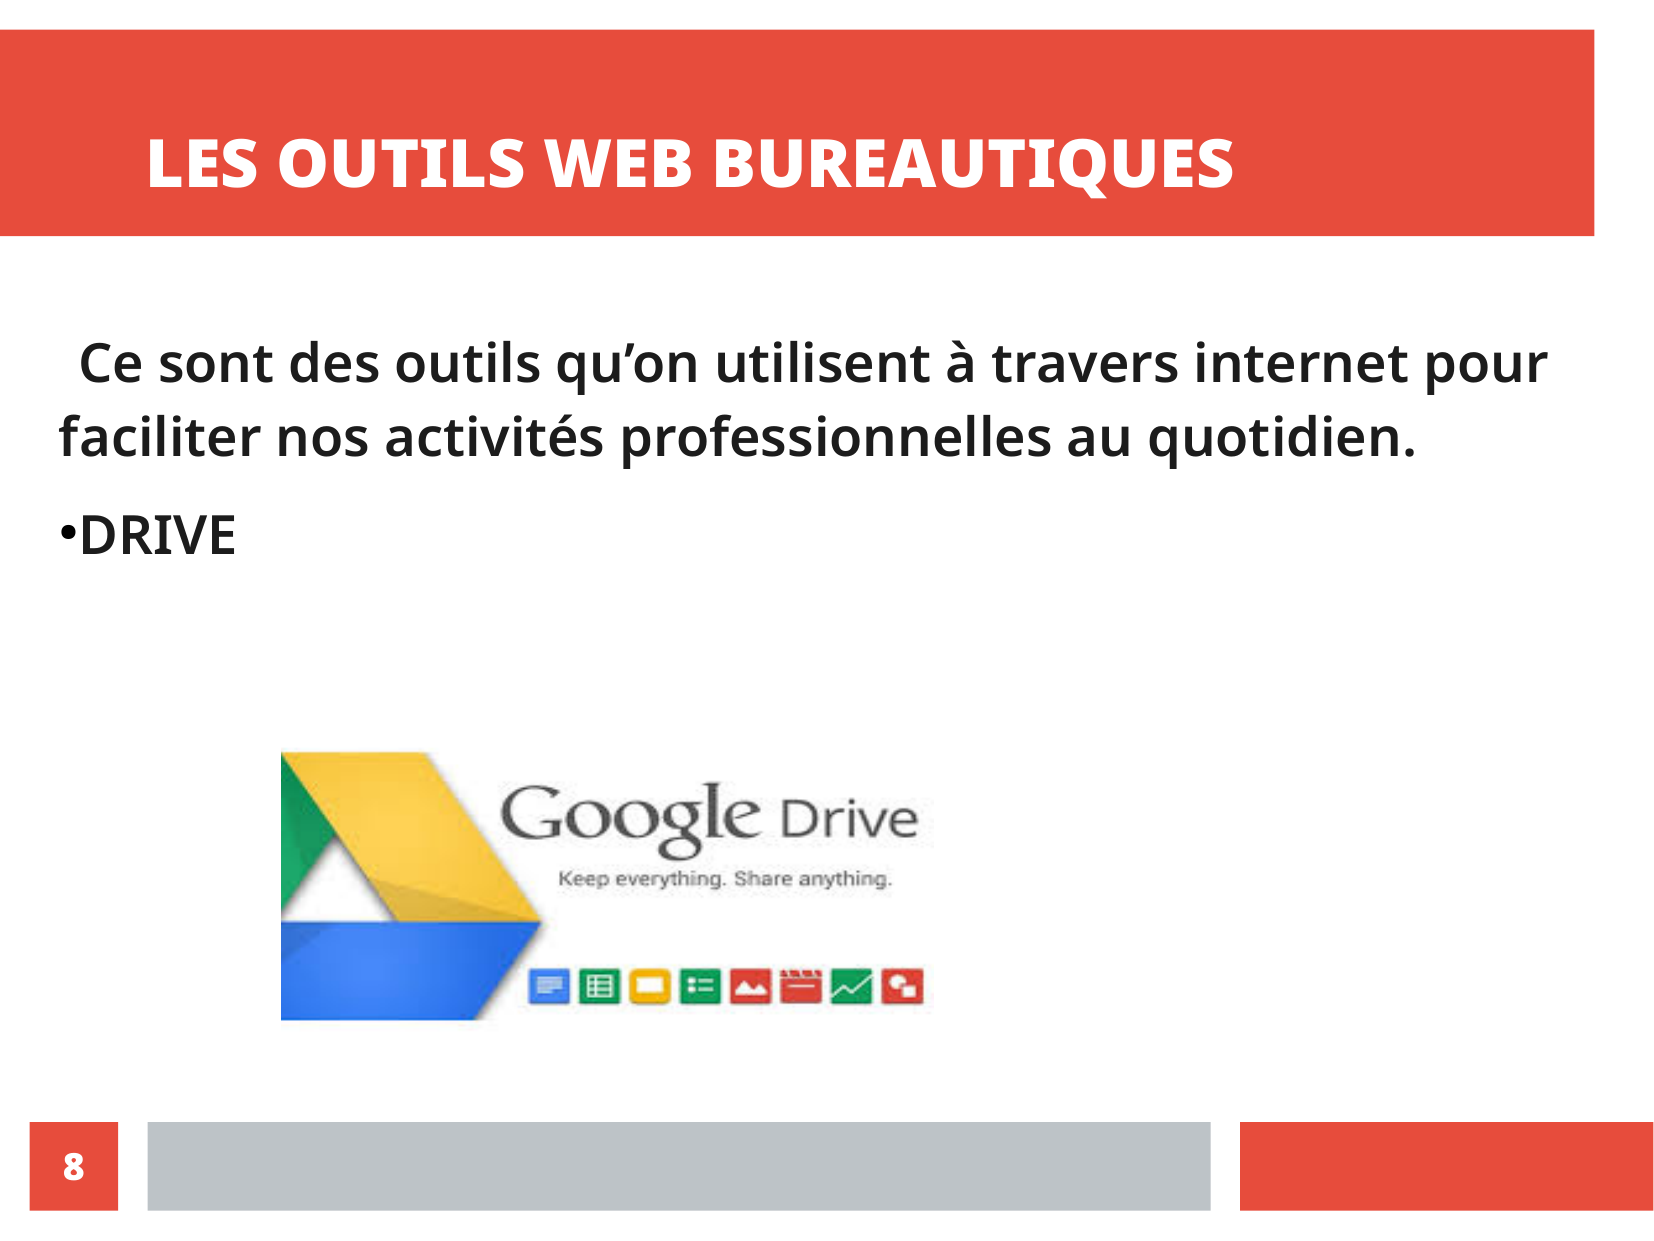

# LES OUTILS WEB BUREAUTIQUES
Ce sont des outils qu’on utilisent à travers internet pour faciliter nos activités professionnelles au quotidien.
DRIVE
8